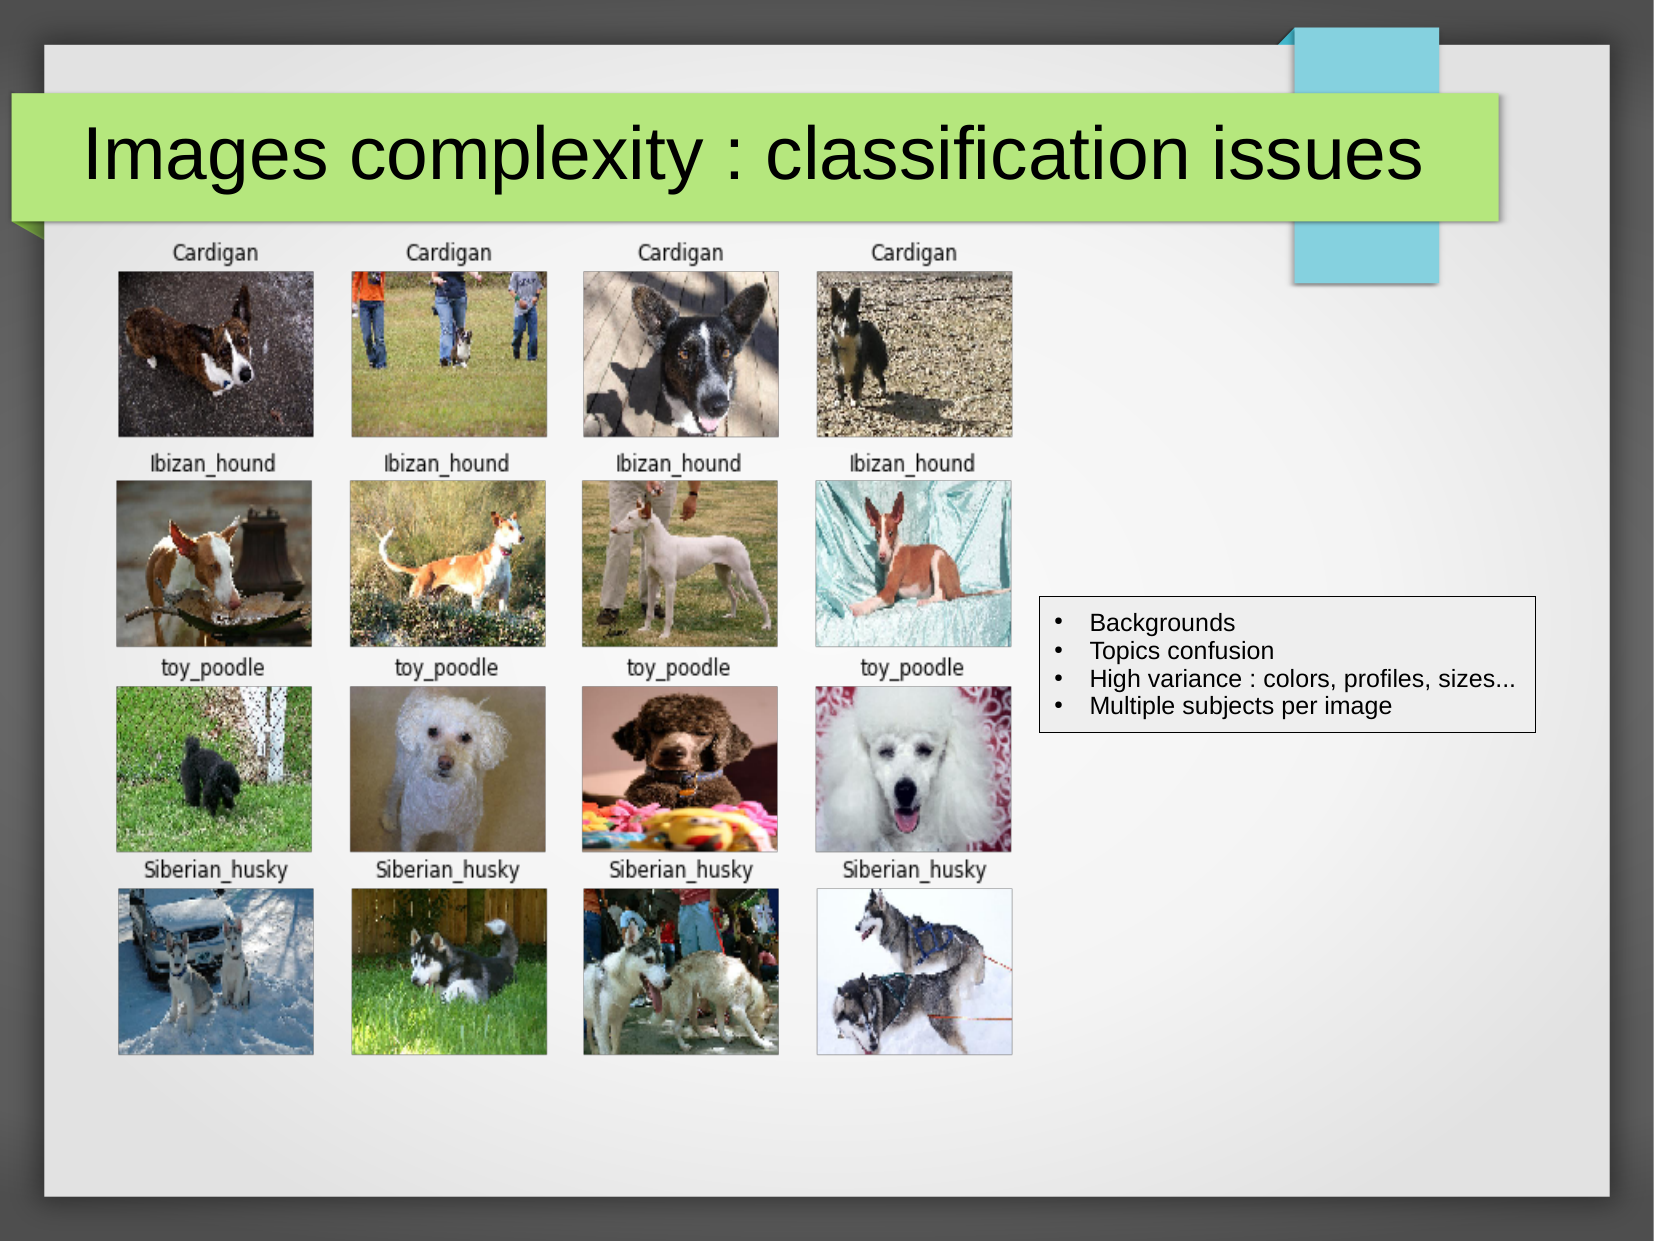

# Images complexity : classification issues
Backgrounds
Topics confusion
High variance : colors, profiles, sizes...
Multiple subjects per image